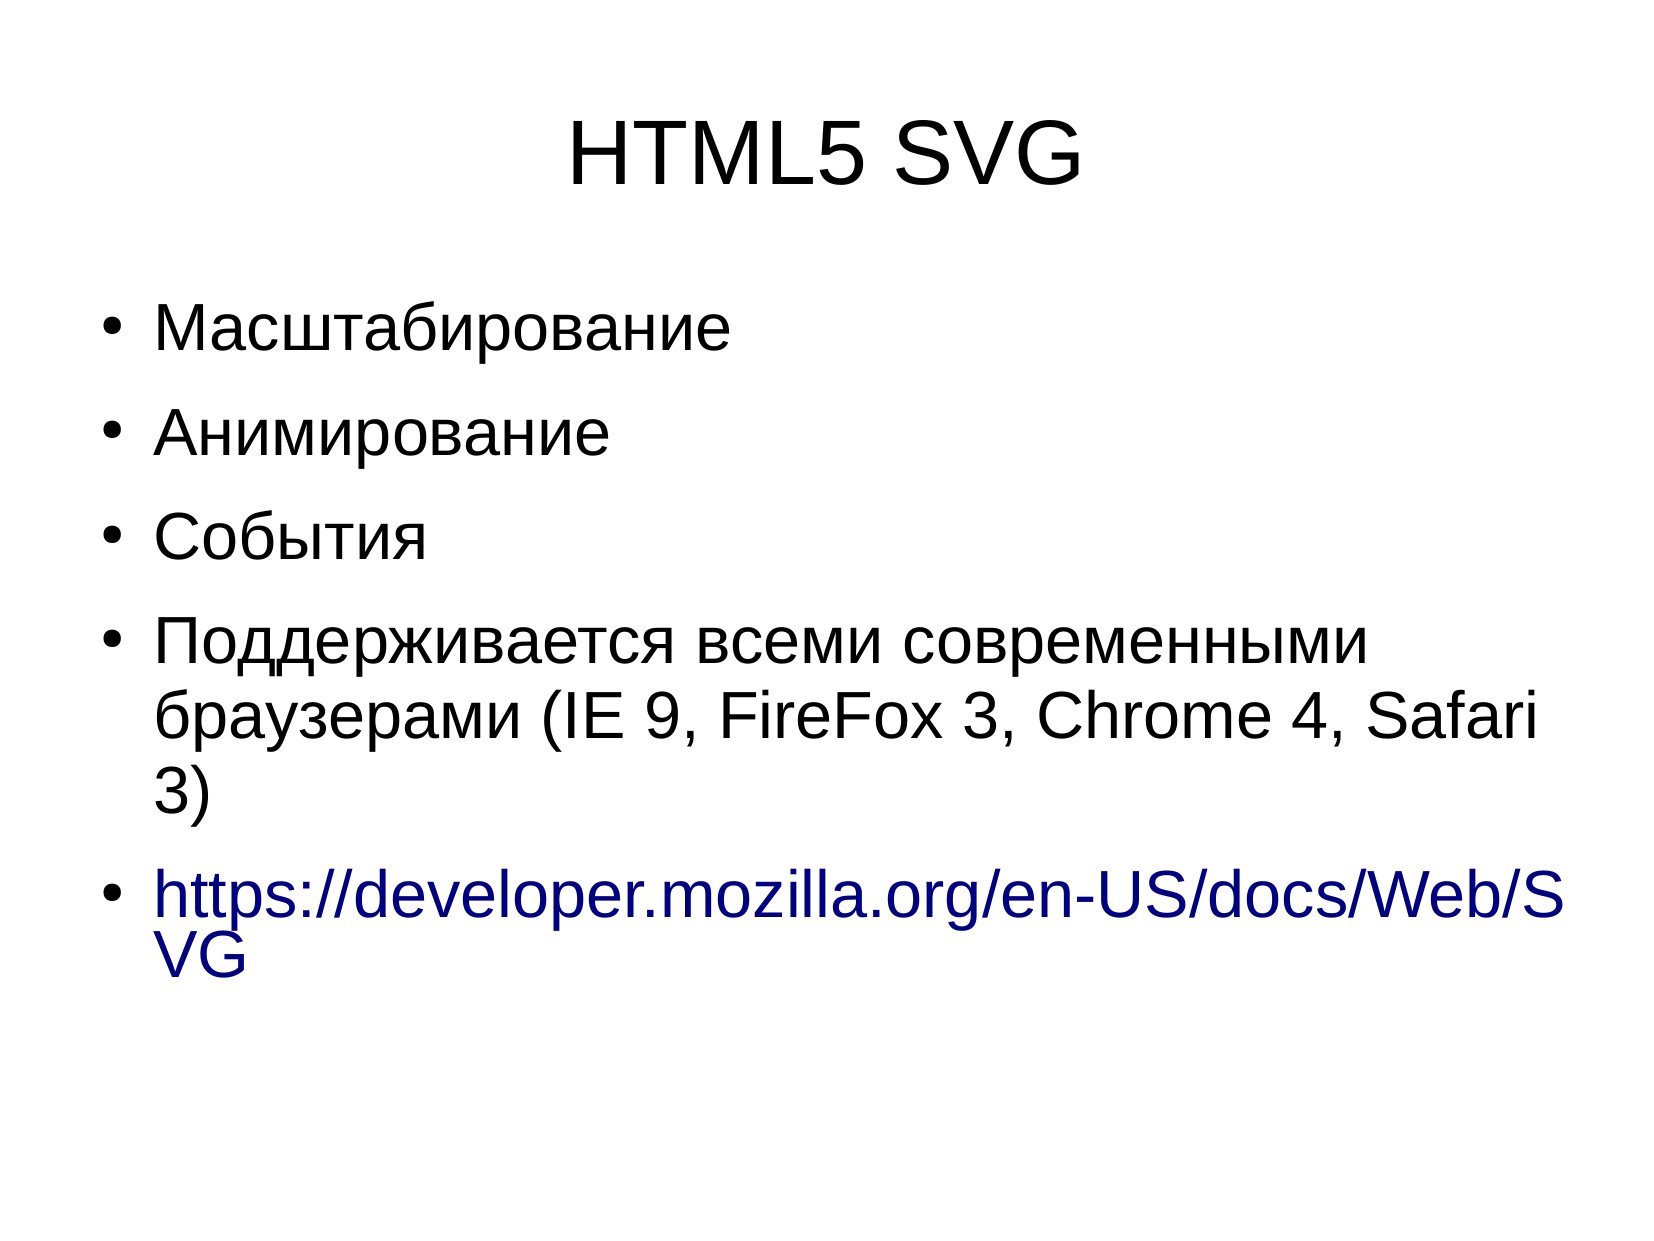

# HTML5 SVG
Масштабирование
Анимирование
События
Поддерживается всеми современными браузерами (IE 9, FireFox 3, Chrome 4, Safari 3)
https://developer.mozilla.org/en-US/docs/Web/SVG